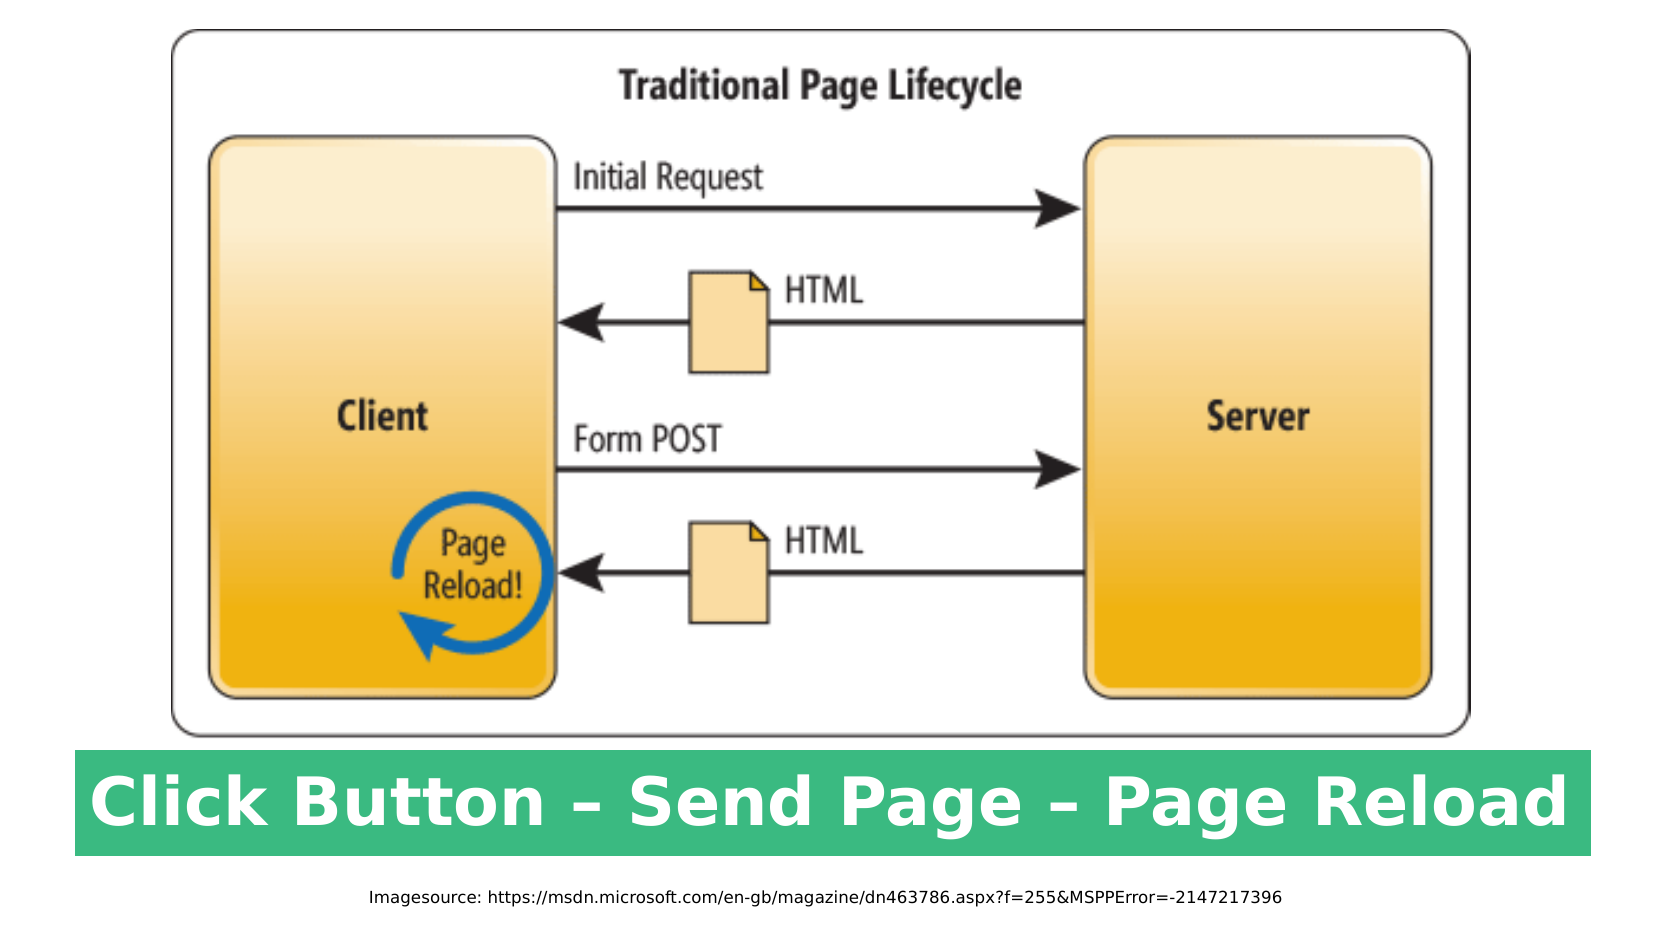

Click Button – Send Page – Page Reload
Imagesource: https://msdn.microsoft.com/en-gb/magazine/dn463786.aspx?f=255&MSPPError=-2147217396